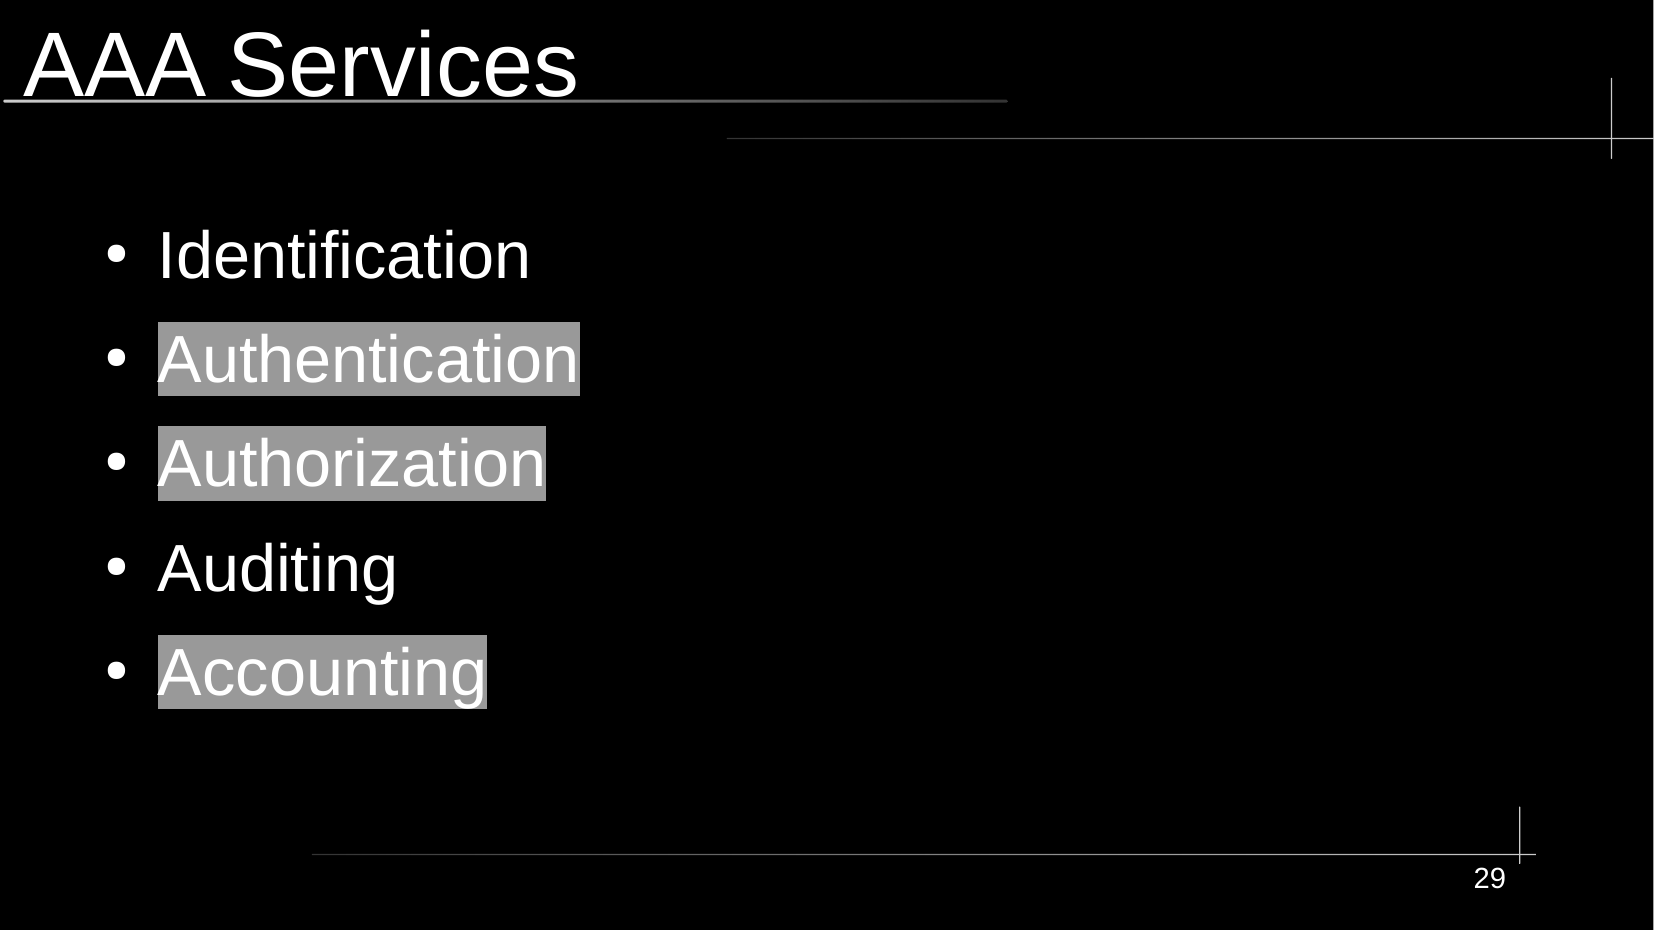

# AAA Services
Identification
Authentication
Authorization
Auditing
Accounting
29